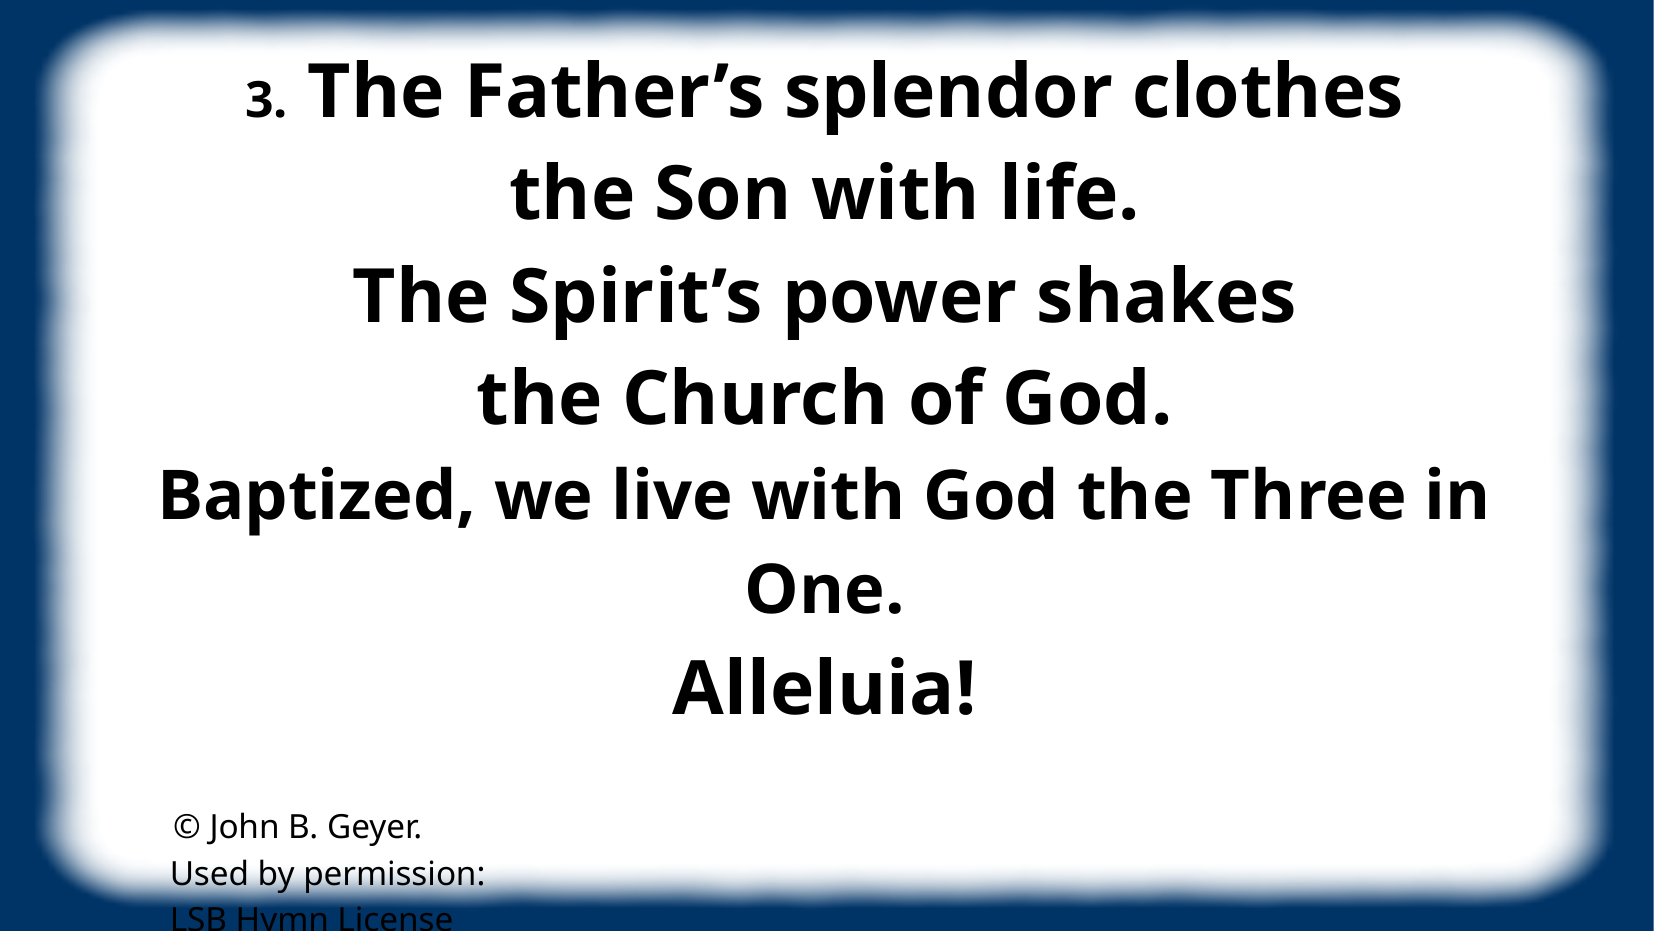

3. The Father’s splendor clothes
the Son with life.
The Spirit’s power shakes
the Church of God.
Baptized, we live with God the Three in One.
Alleluia!
 © John B. Geyer.
 Used by permission:
 LSB Hymn License
 .NET, no. 100011038.